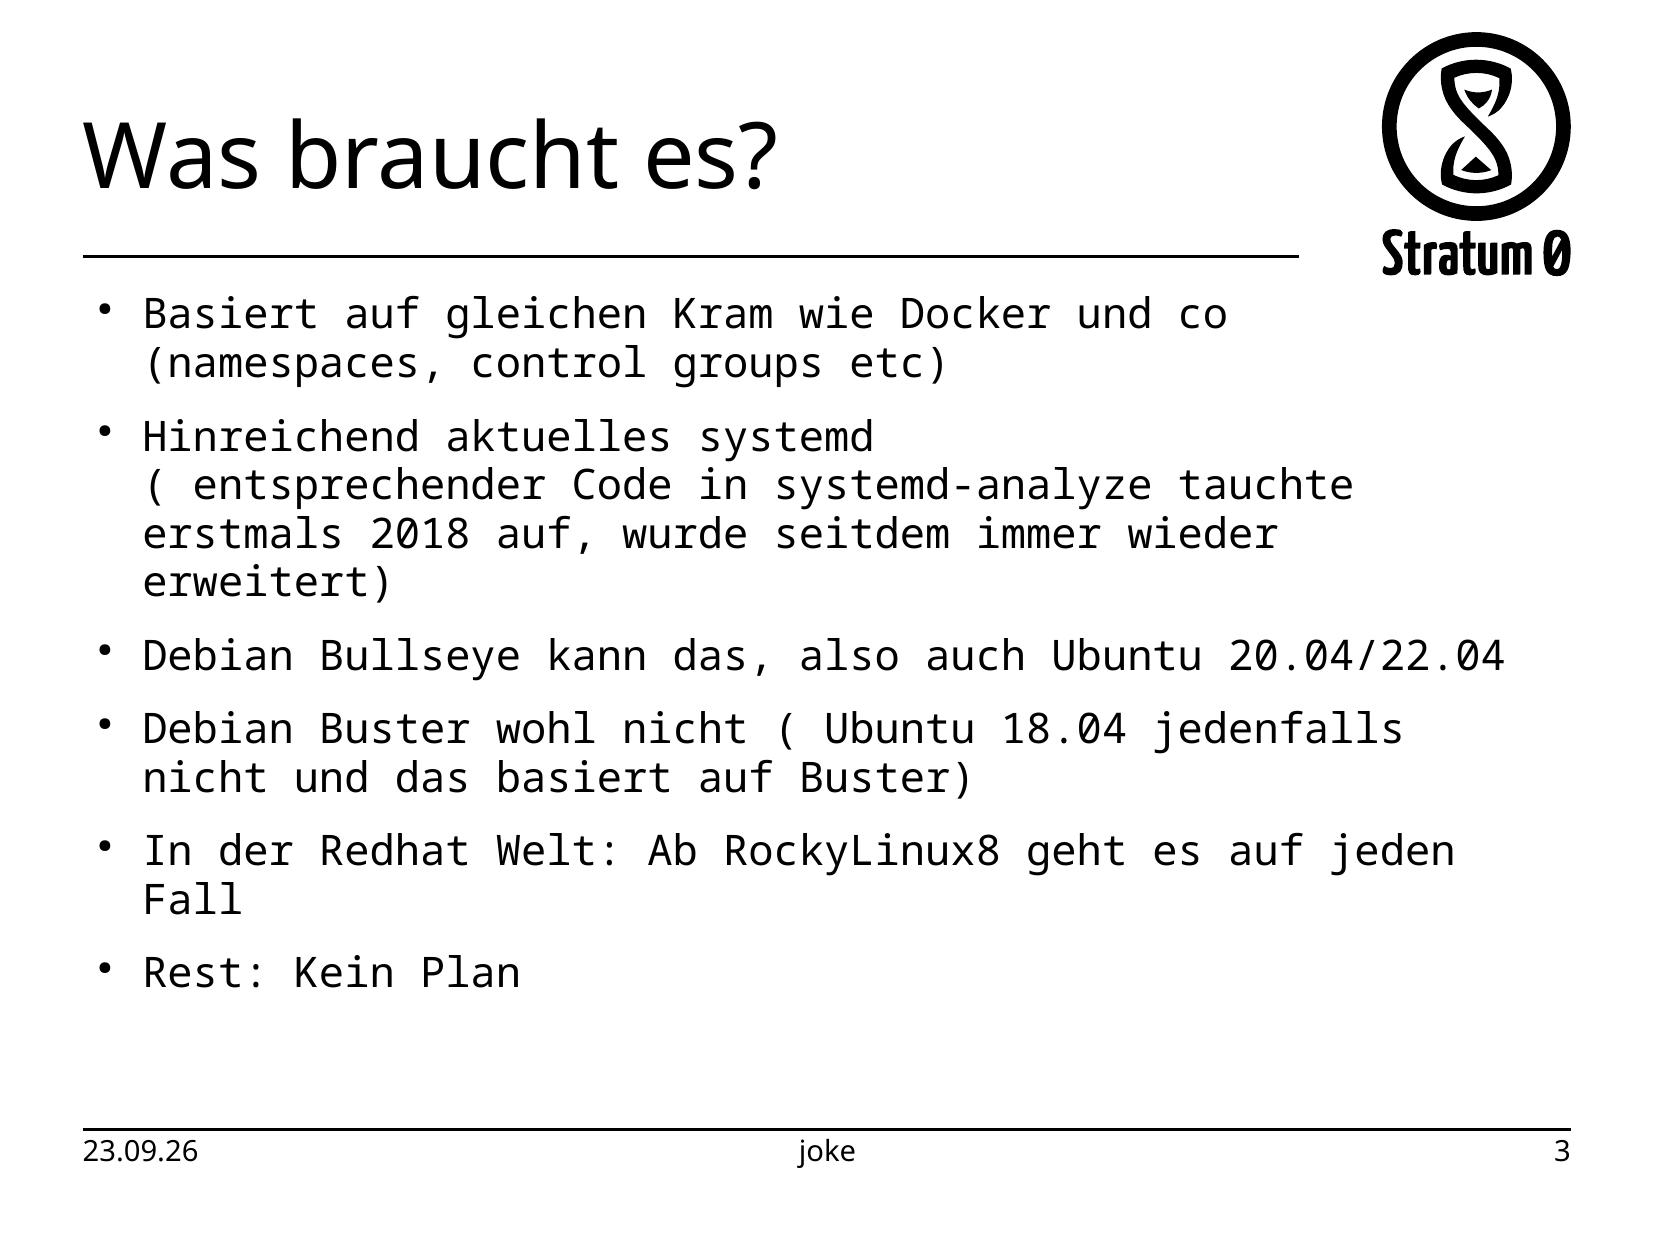

# Was braucht es?
Basiert auf gleichen Kram wie Docker und co (namespaces, control groups etc)
Hinreichend aktuelles systemd
( entsprechender Code in systemd-analyze tauchte erstmals 2018 auf, wurde seitdem immer wieder erweitert)
Debian Bullseye kann das, also auch Ubuntu 20.04/22.04
Debian Buster wohl nicht ( Ubuntu 18.04 jedenfalls nicht und das basiert auf Buster)
In der Redhat Welt: Ab RockyLinux8 geht es auf jeden Fall
Rest: Kein Plan
Chrissi^
3